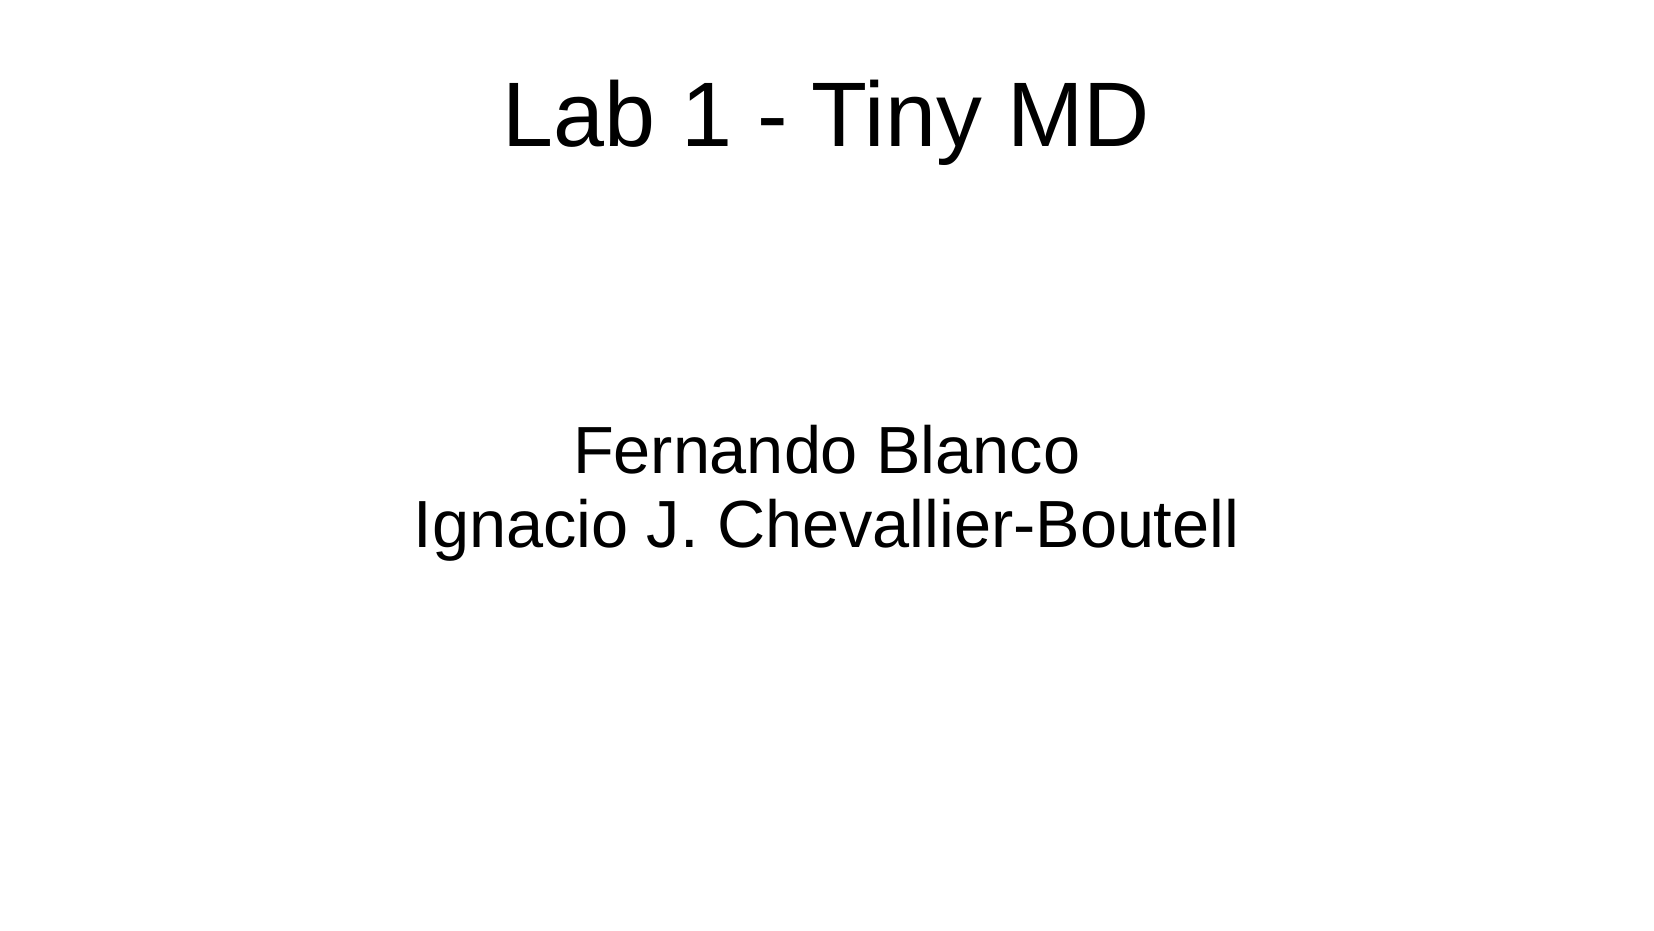

# Lab 1 - Tiny MD
Fernando Blanco
Ignacio J. Chevallier-Boutell